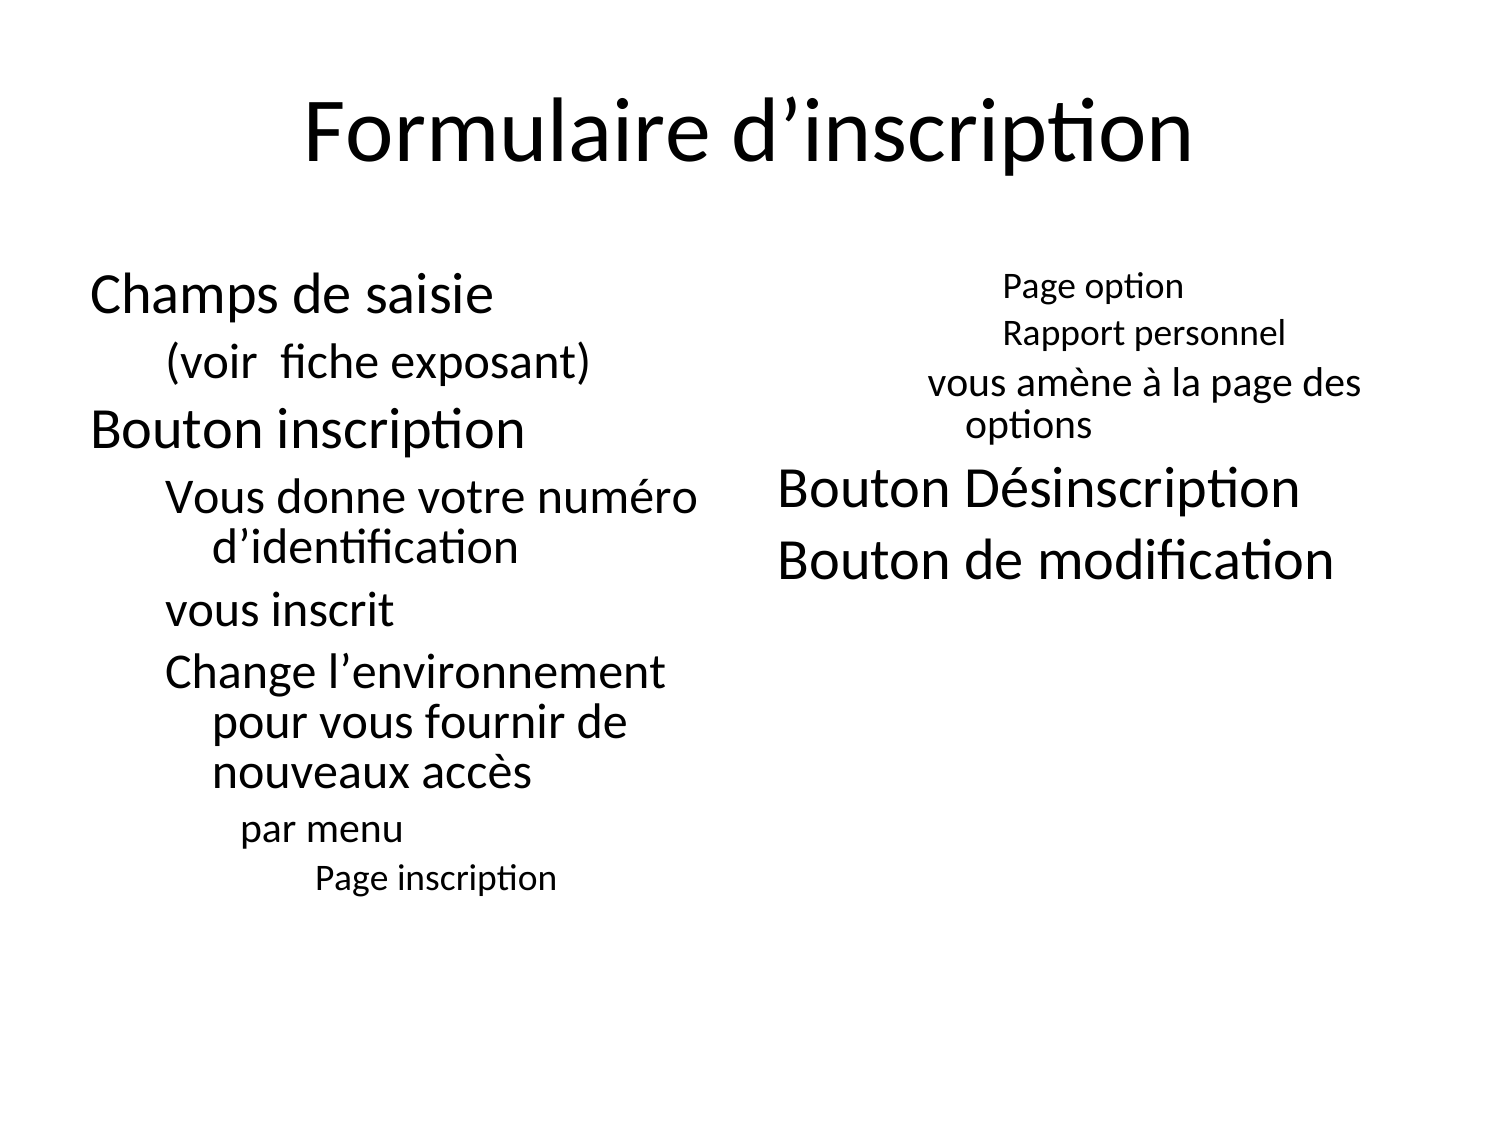

# Formulaire d’inscription
Champs de saisie
(voir fiche exposant)
Bouton inscription
Vous donne votre numéro d’identification
vous inscrit
Change l’environnement pour vous fournir de nouveaux accès
par menu
Page inscription
Page option
Rapport personnel
vous amène à la page des options
Bouton Désinscription
Bouton de modification